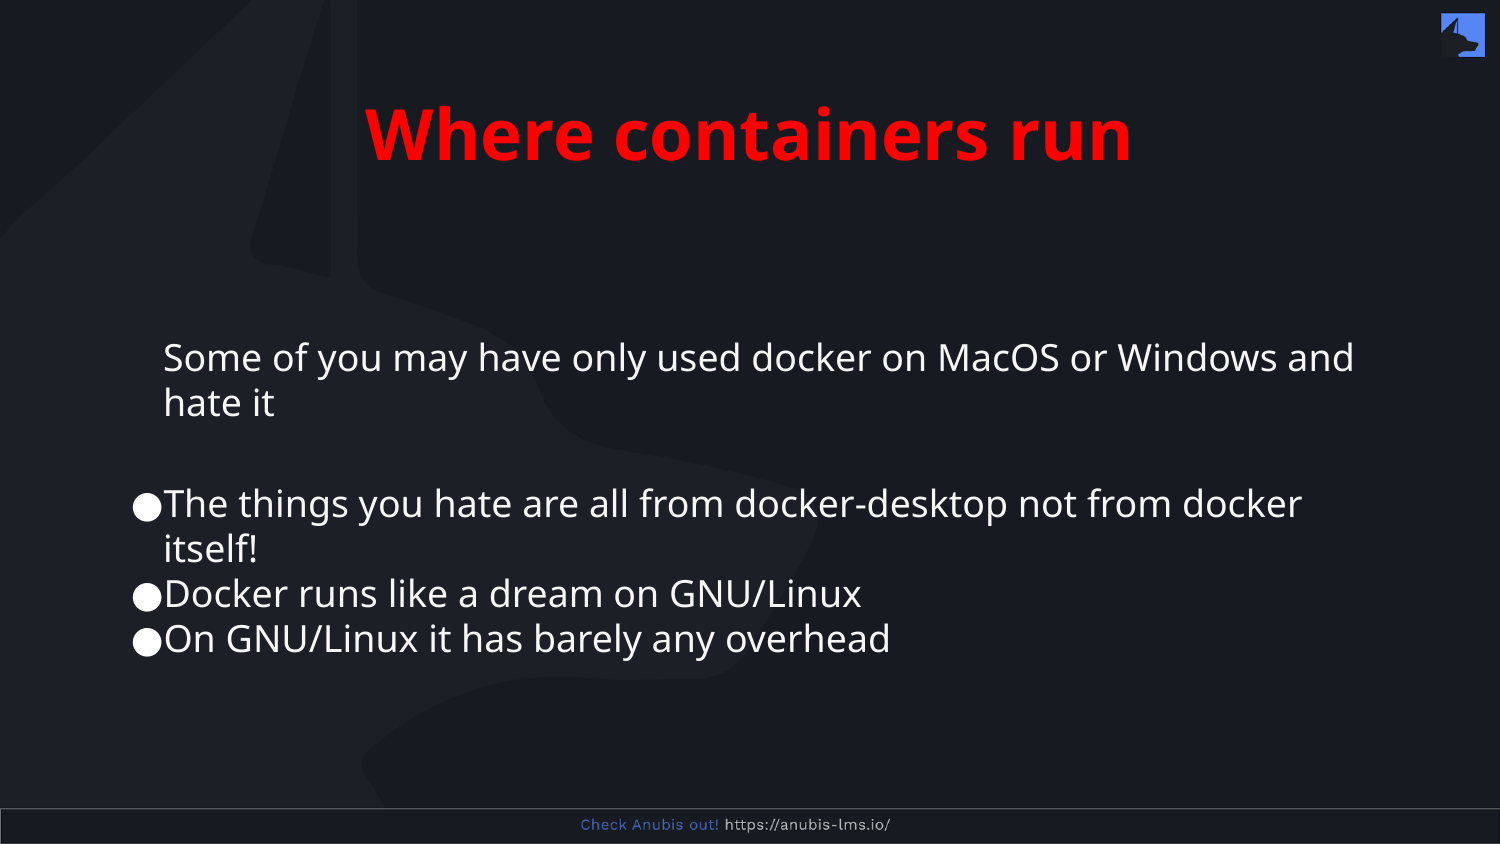

# Where containers run
Some of you may have only used docker on MacOS or Windows and hate it
The things you hate are all from docker-desktop not from docker itself!
Docker runs like a dream on GNU/Linux
On GNU/Linux it has barely any overhead